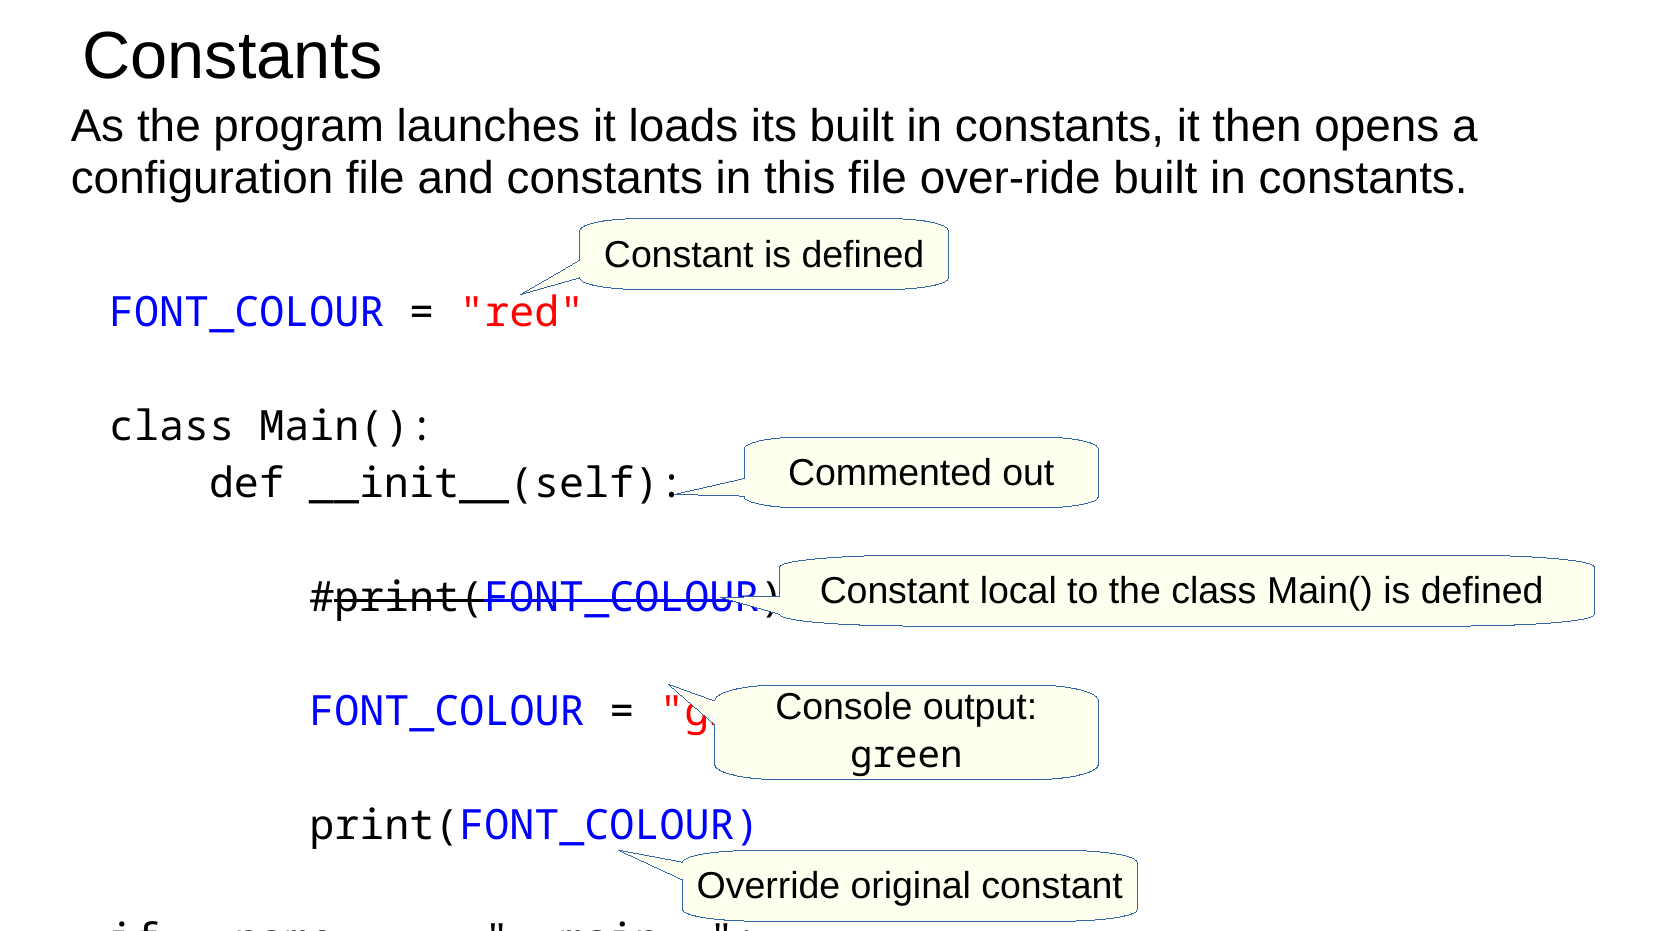

# Constants
As the program launches it loads its built in constants, it then opens a configuration file and constants in this file over-ride built in constants.
Constant is defined
FONT_COLOUR = "red"
class Main():
 def __init__(self):
 #print(FONT_COLOUR)
 FONT_COLOUR = "green"
 print(FONT_COLOUR)
if __name__ == "__main__":
 FONT_COLOUR = "blue"
 Main()
Commented out
Constant local to the class Main() is defined
Console output:
green
Override original constant